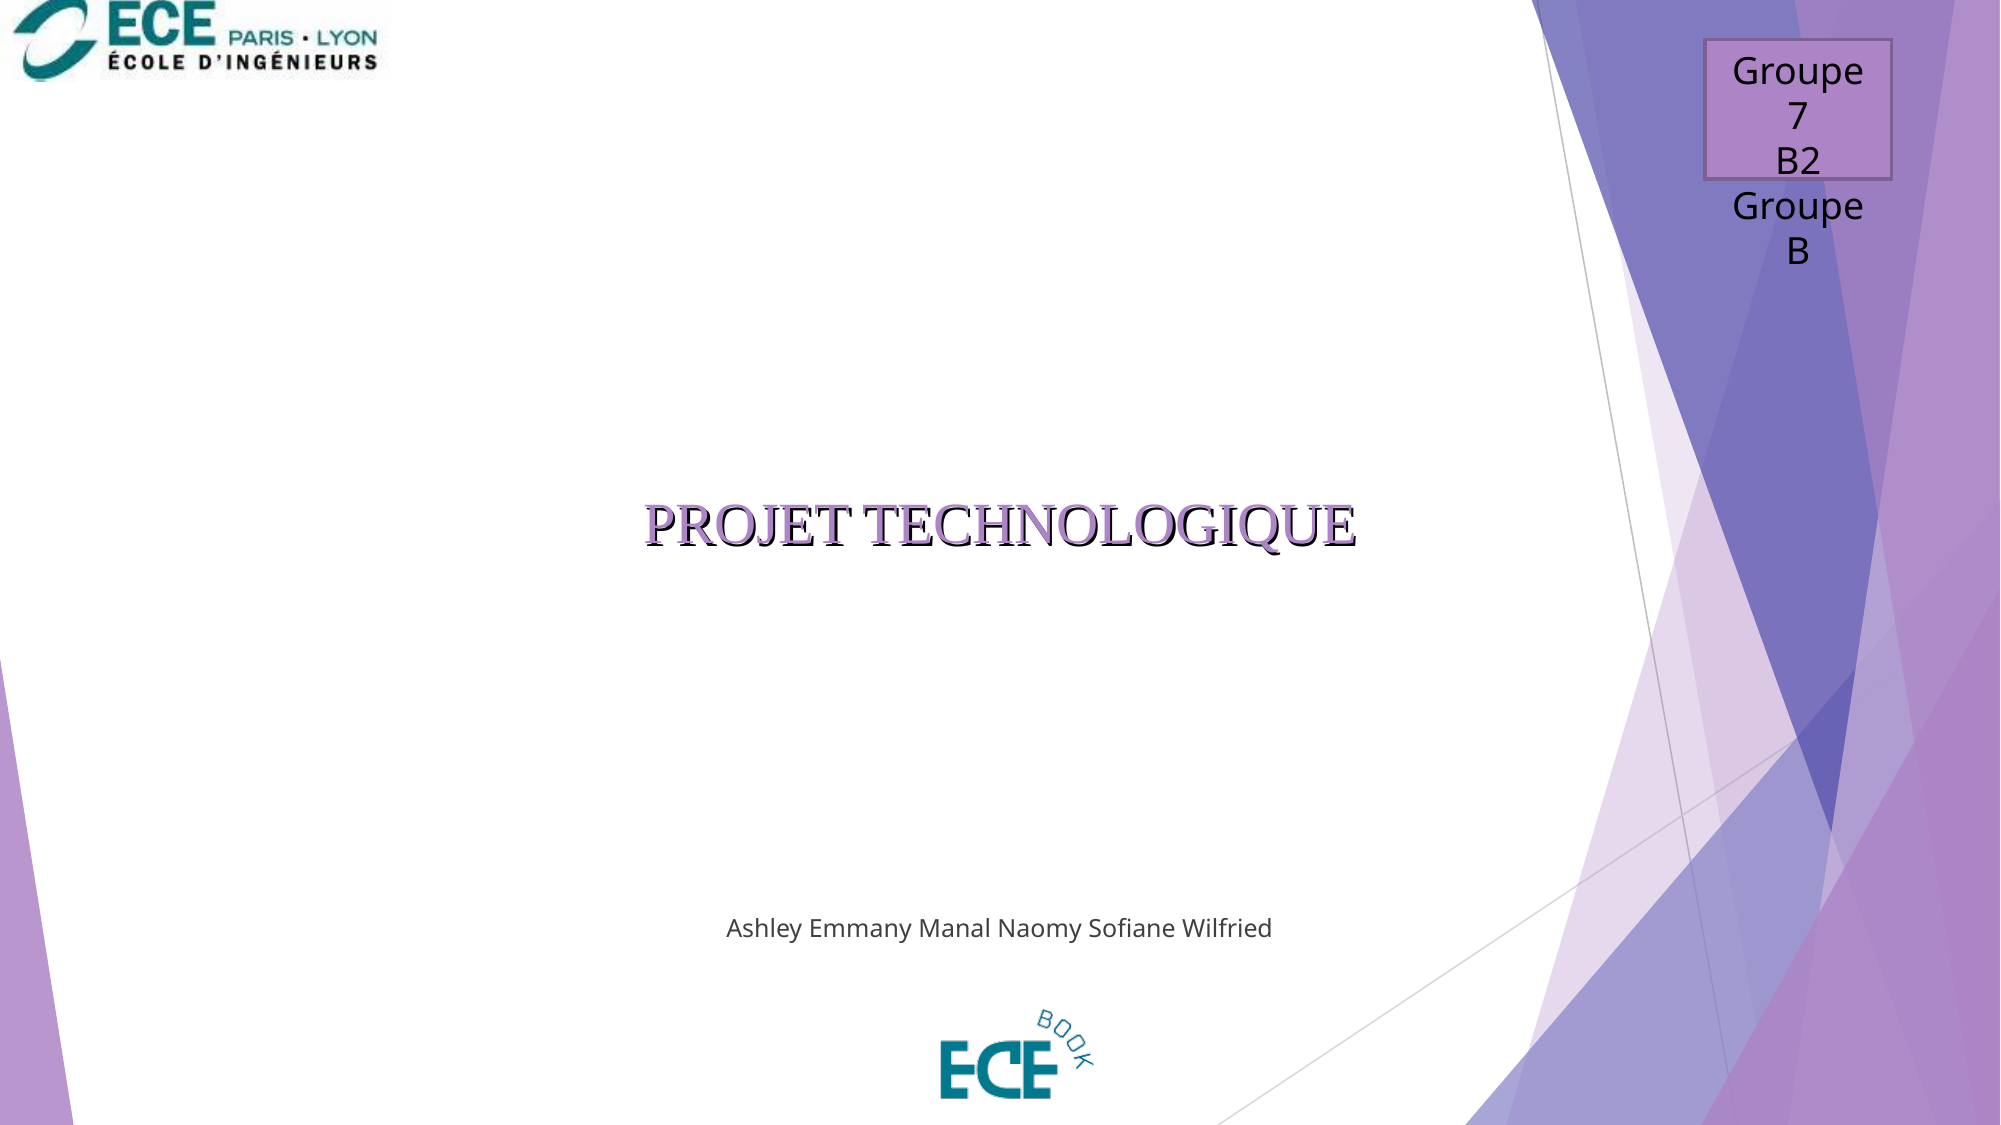

Groupe 7
B2 Groupe B
# PROJET TECHNOLOGIQUE
Ashley Emmany Manal Naomy Sofiane Wilfried